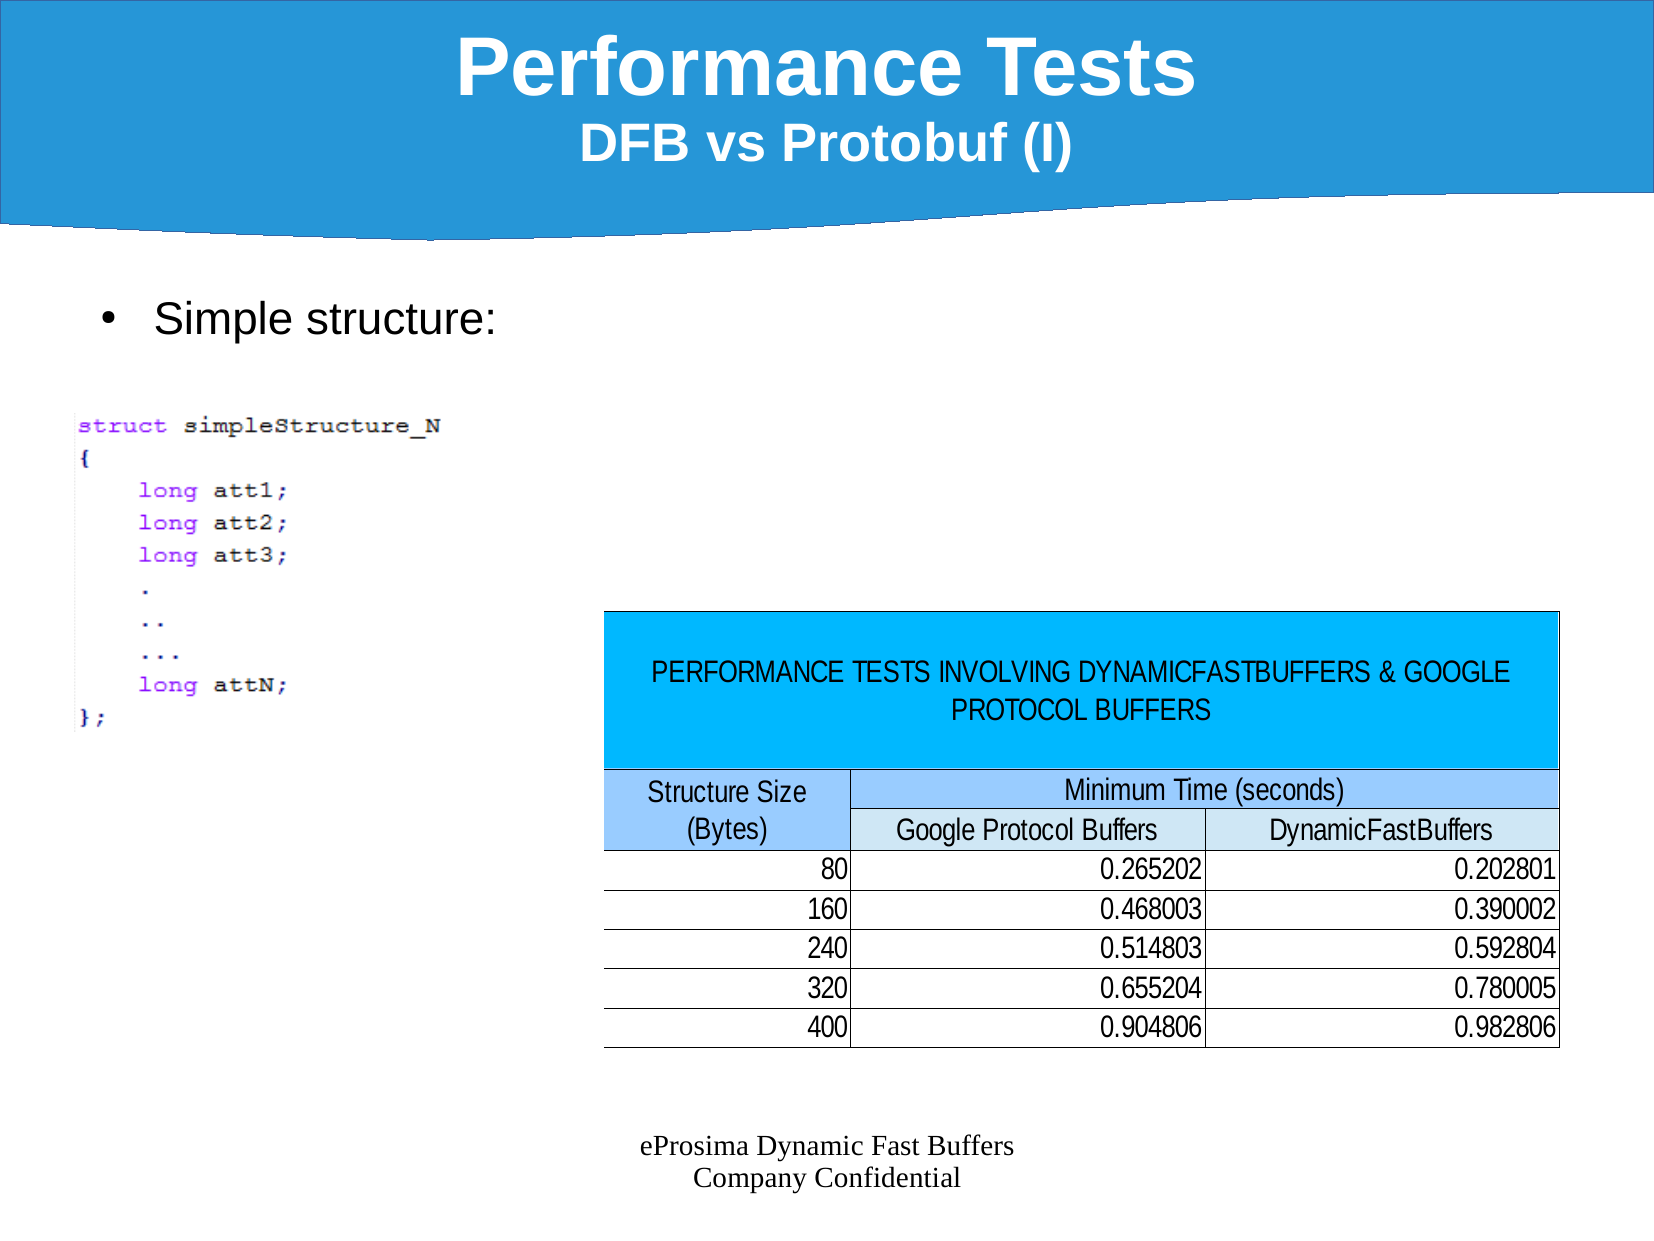

Performance Tests
DFB vs Protobuf (I)
# Simple structure:
eProsima Dynamic Fast Buffers